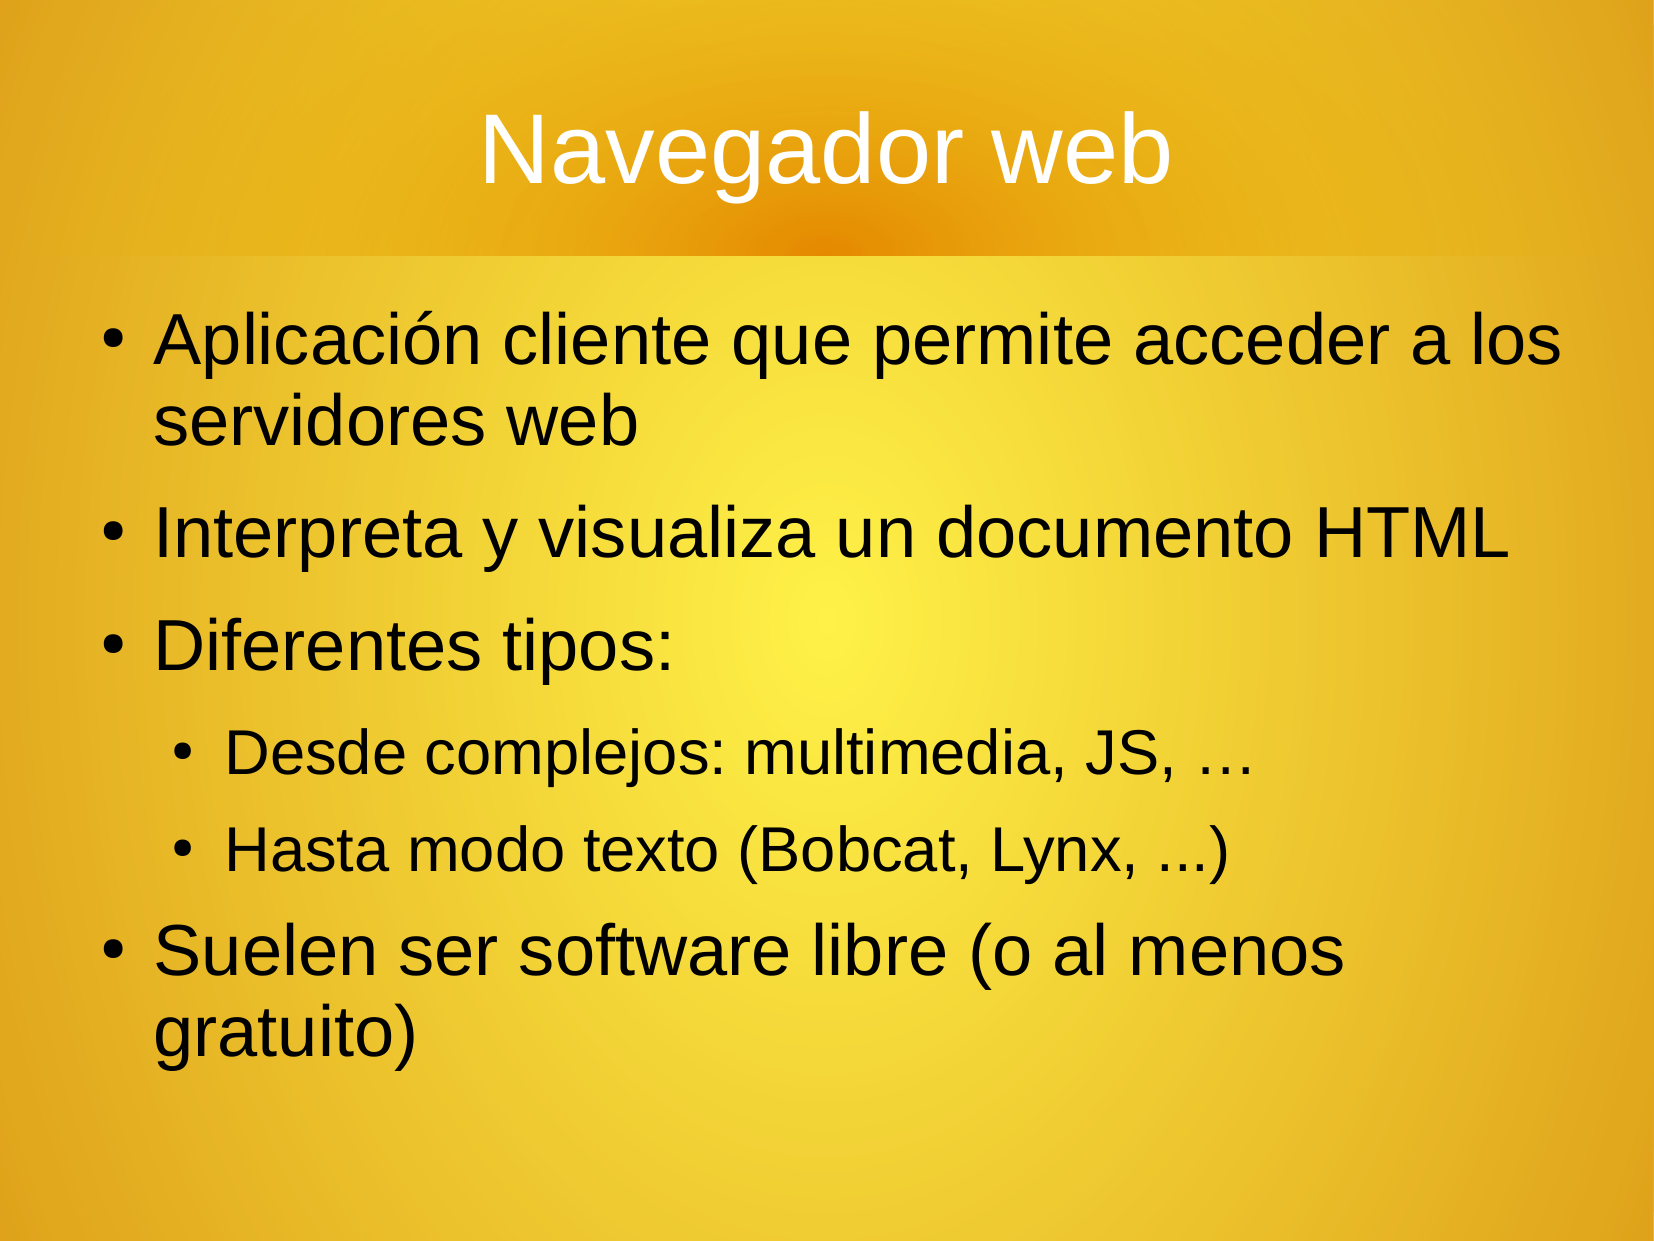

# Navegador web
Aplicación cliente que permite acceder a los servidores web
Interpreta y visualiza un documento HTML
Diferentes tipos:
Desde complejos: multimedia, JS, …
Hasta modo texto (Bobcat, Lynx, ...)
Suelen ser software libre (o al menos gratuito)